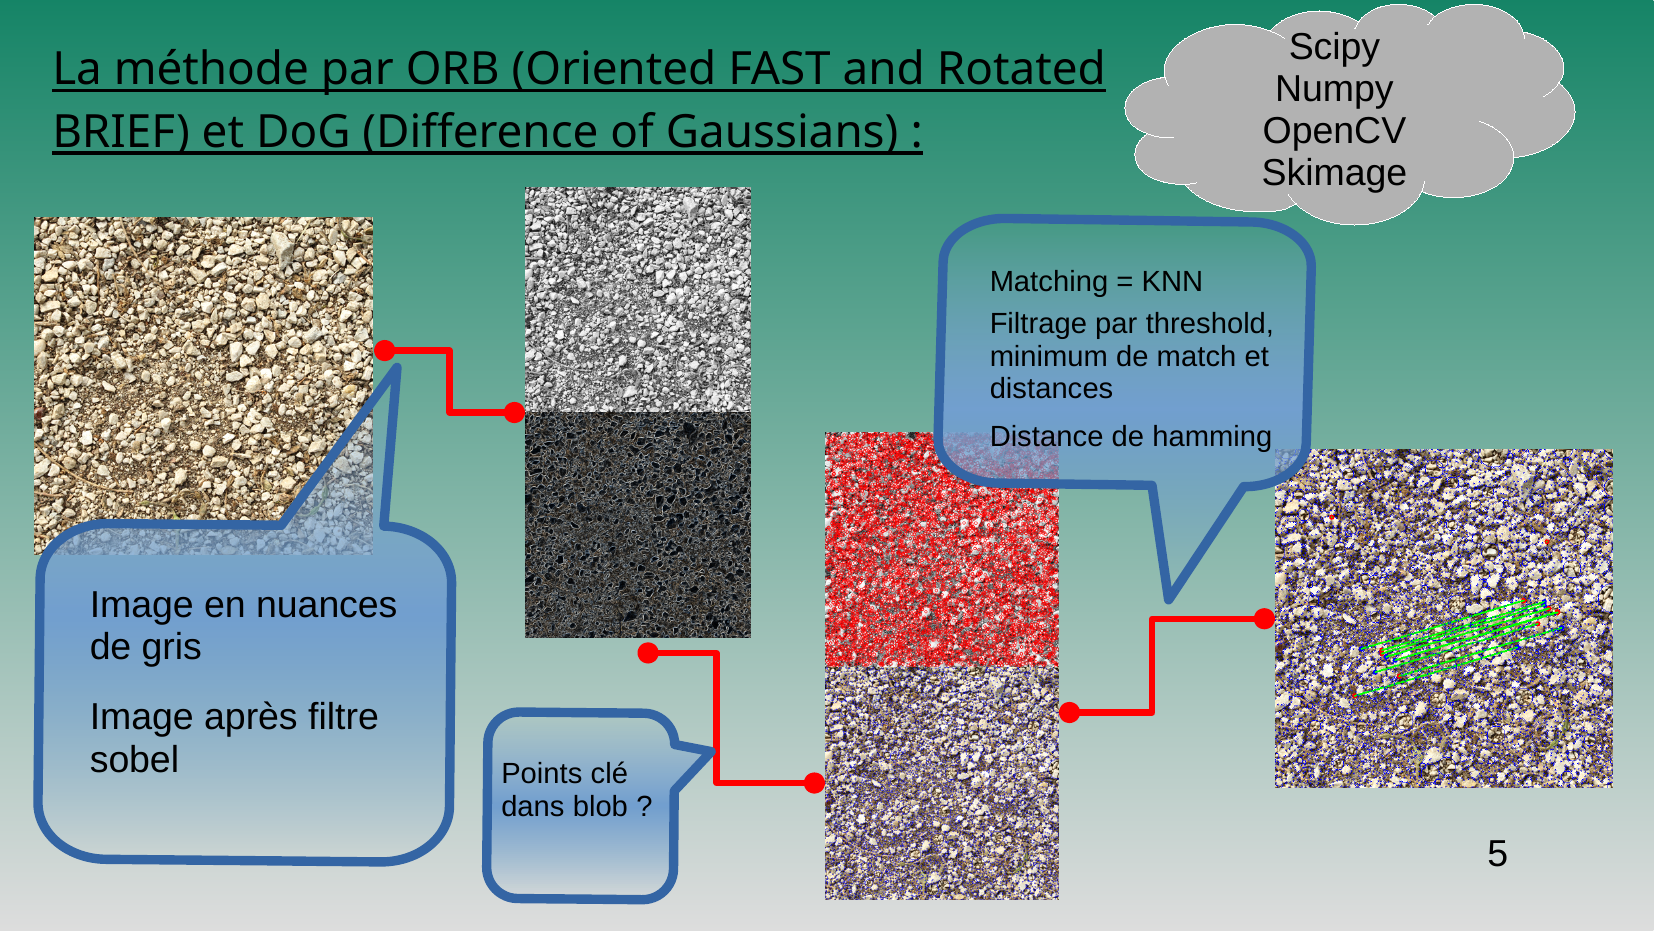

Scipy
Numpy
OpenCV
Skimage
La méthode par ORB (Oriented FAST and Rotated BRIEF) et DoG (Difference of Gaussians) :
Matching = KNN
Filtrage par threshold, minimum de match et distances
Distance de hamming
Image en nuances de gris
Image après filtre sobel
Points clé dans blob ?